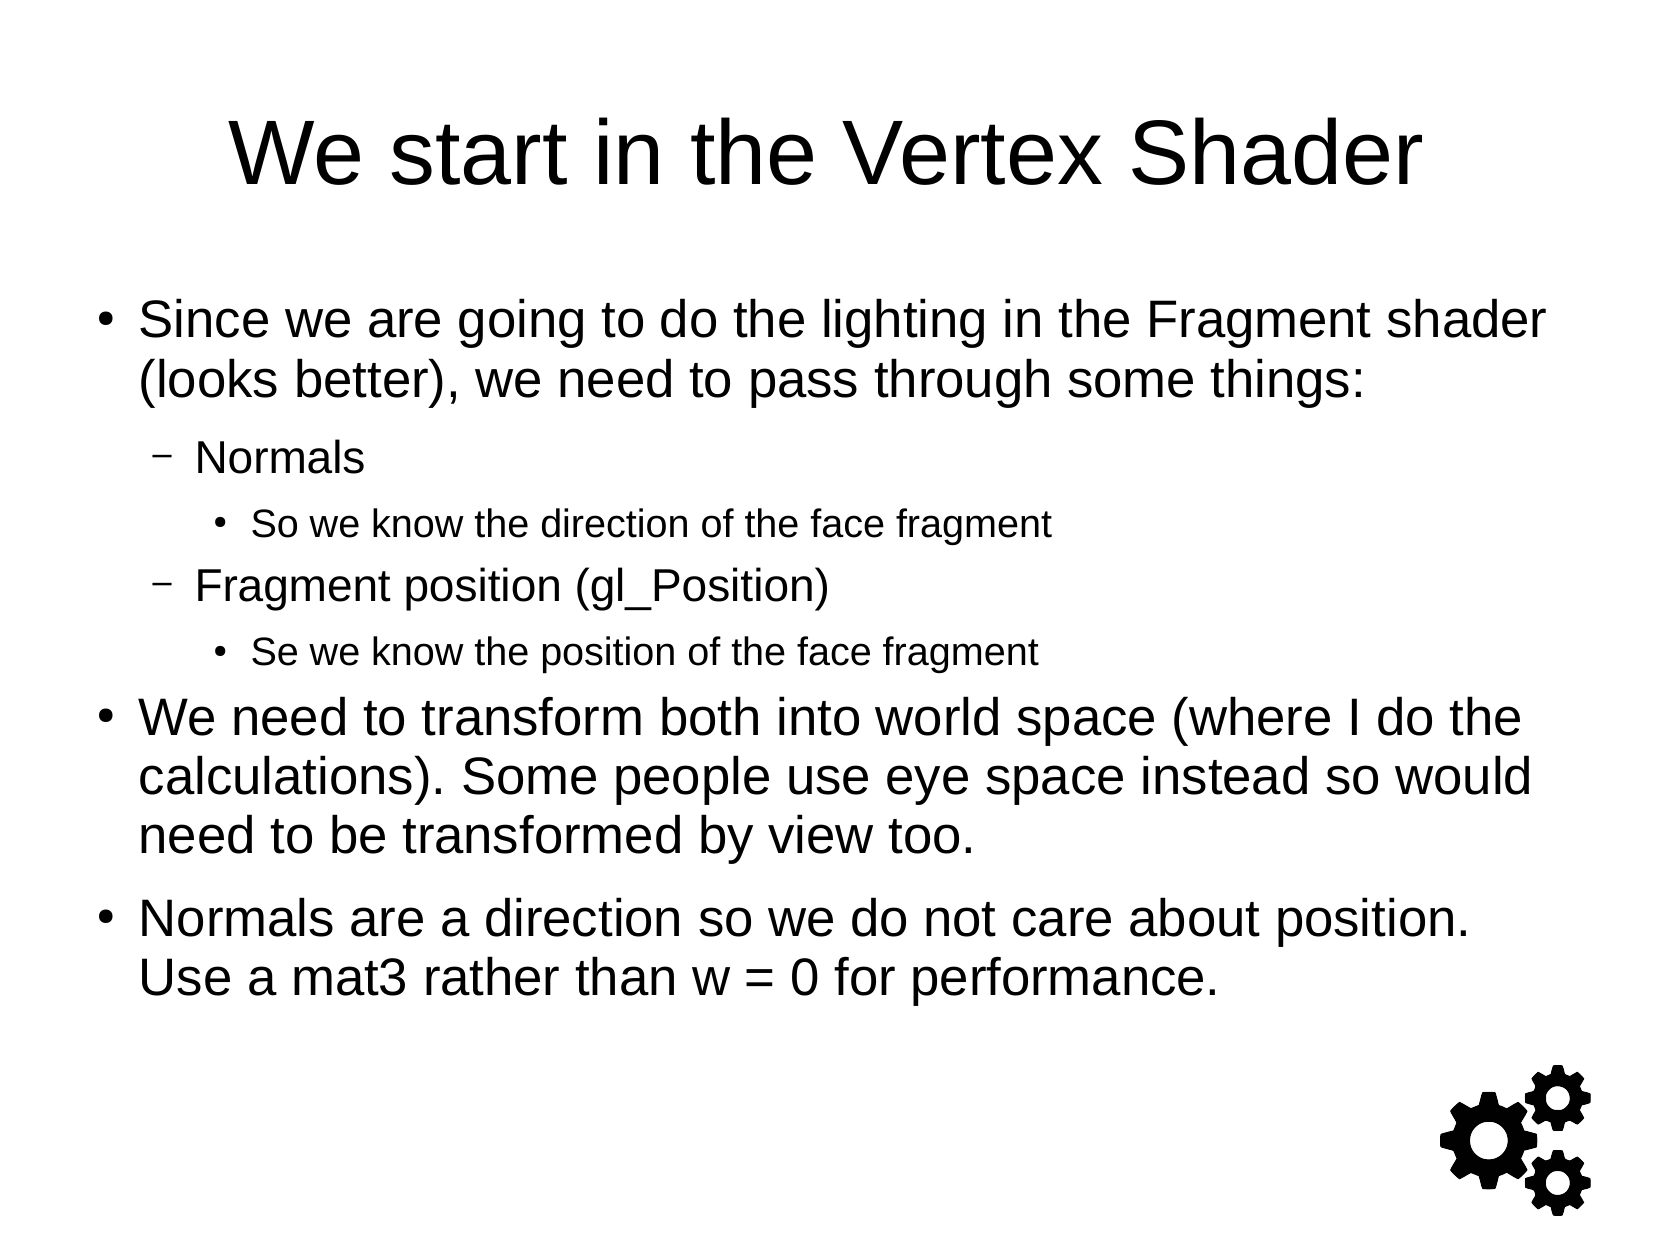

# We start in the Vertex Shader
Since we are going to do the lighting in the Fragment shader (looks better), we need to pass through some things:
Normals
So we know the direction of the face fragment
Fragment position (gl_Position)
Se we know the position of the face fragment
We need to transform both into world space (where I do the calculations). Some people use eye space instead so would need to be transformed by view too.
Normals are a direction so we do not care about position. Use a mat3 rather than w = 0 for performance.